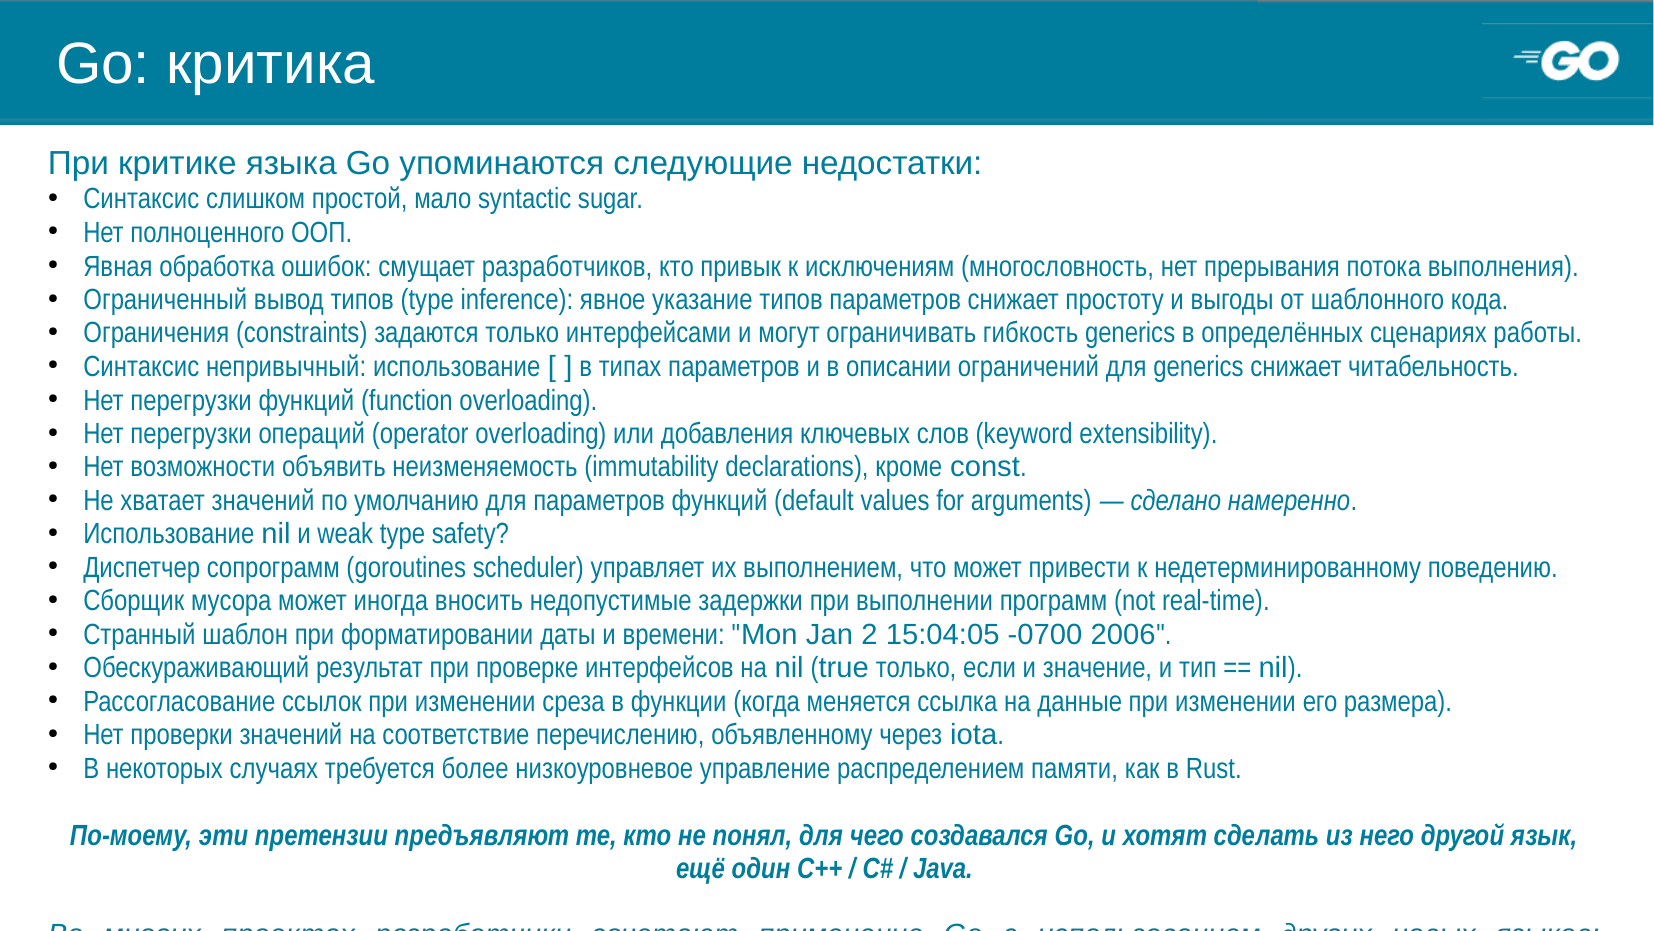

Go: критика
При критике языка Go упоминаются следующие недостатки:
Синтаксис слишком простой, мало syntactic sugar.
Нет полноценного ООП.
Явная обработка ошибок: смущает разработчиков, кто привык к исключениям (многословность, нет прерывания потока выполнения).
Ограниченный вывод типов (type inference): явное указание типов параметров снижает простоту и выгоды от шаблонного кода.
Ограничения (constraints) задаются только интерфейсами и могут ограничивать гибкость generics в определённых сценариях работы.
Синтаксис непривычный: использование [ ] в типах параметров и в описании ограничений для generics снижает читабельность.
Нет перегрузки функций (function overloading).
Нет перегрузки операций (operator overloading) или добавления ключевых слов (keyword extensibility).
Нет возможности объявить неизменяемость (immutability declarations), кроме const.
Не хватает значений по умолчанию для параметров функций (default values for arguments) — сделано намеренно.
Использование nil и weak type safety?
Диспетчер сопрограмм (goroutines scheduler) управляет их выполнением, что может привести к недетерминированному поведению.
Сборщик мусора может иногда вносить недопустимые задержки при выполнении программ (not real-time).
Странный шаблон при форматировании даты и времени: "Mon Jan 2 15:04:05 -0700 2006".
Обескураживающий результат при проверке интерфейсов на nil (true только, если и значение, и тип == nil).
Рассогласование ссылок при изменении среза в функции (когда меняется ссылка на данные при изменении его размера).
Нет проверки значений на соответствие перечислению, объявленному через iota.
В некоторых случаях требуется более низкоуровневое управление распределением памяти, как в Rust.
По-моему, эти претензии предъявляют те, кто не понял, для чего создавался Go, и хотят сделать из него другой язык,
ещё один C++ / C# / Java.
Во многих проектах разработчики сочетают применение Go с использованием других новых языков: «Rust vs. Go: Why They’re Better Together» ▲.